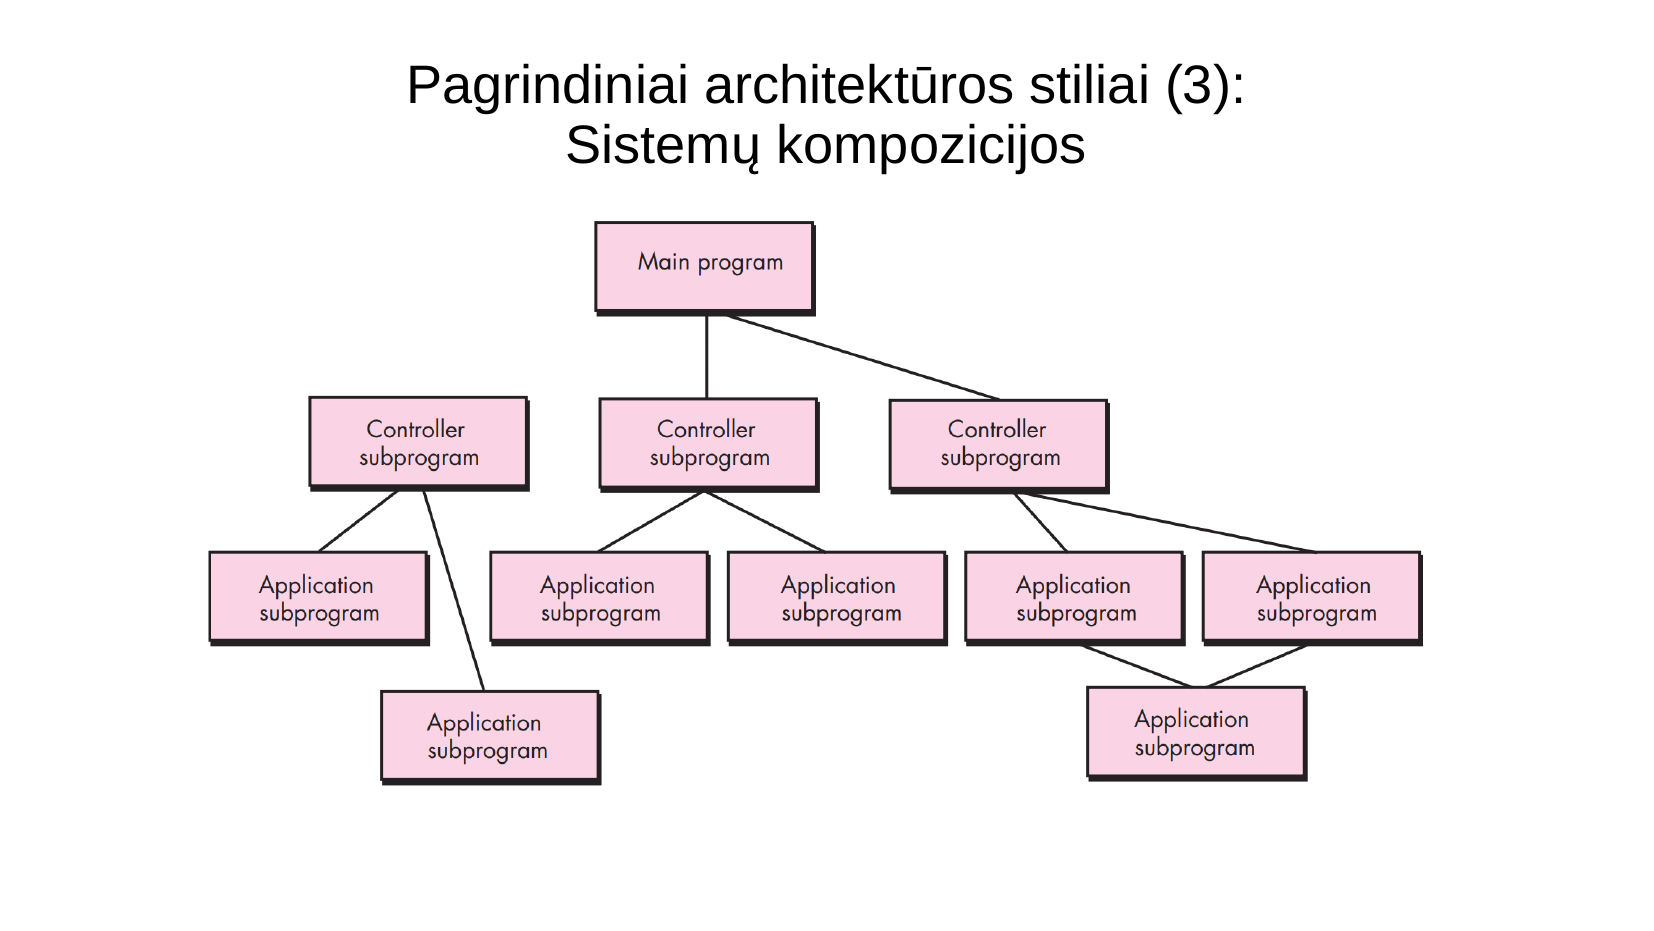

# Pagrindiniai architektūros stiliai (3): Sistemų kompozicijos